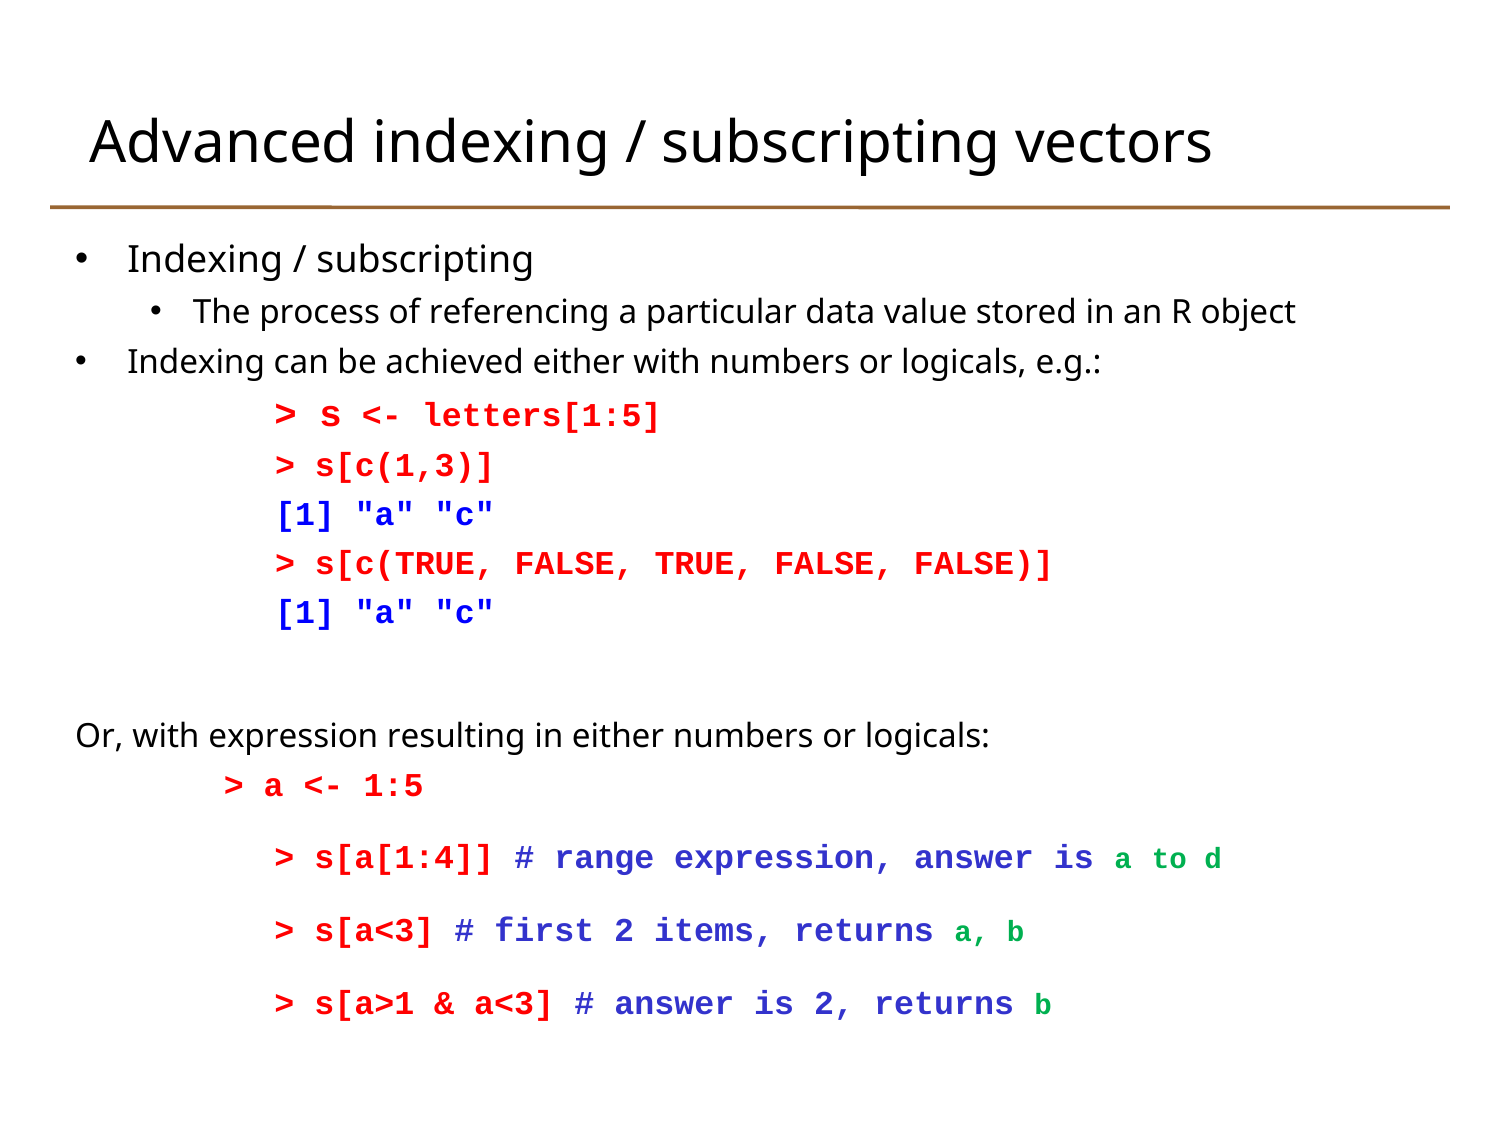

Advanced indexing / subscripting vectors
Indexing / subscripting
The process of referencing a particular data value stored in an R object
Indexing can be achieved either with numbers or logicals, e.g.:
			> s <- letters[1:5]
 > s[c(1,3)]
 [1] "a" "c"
 > s[c(TRUE, FALSE, TRUE, FALSE, FALSE)]
 [1] "a" "c"
Or, with expression resulting in either numbers or logicals:
 > a <- 1:5
			> s[a[1:4]] # range expression, answer is a to d
			> s[a<3] # first 2 items, returns a, b
			> s[a>1 & a<3] # answer is 2, returns b